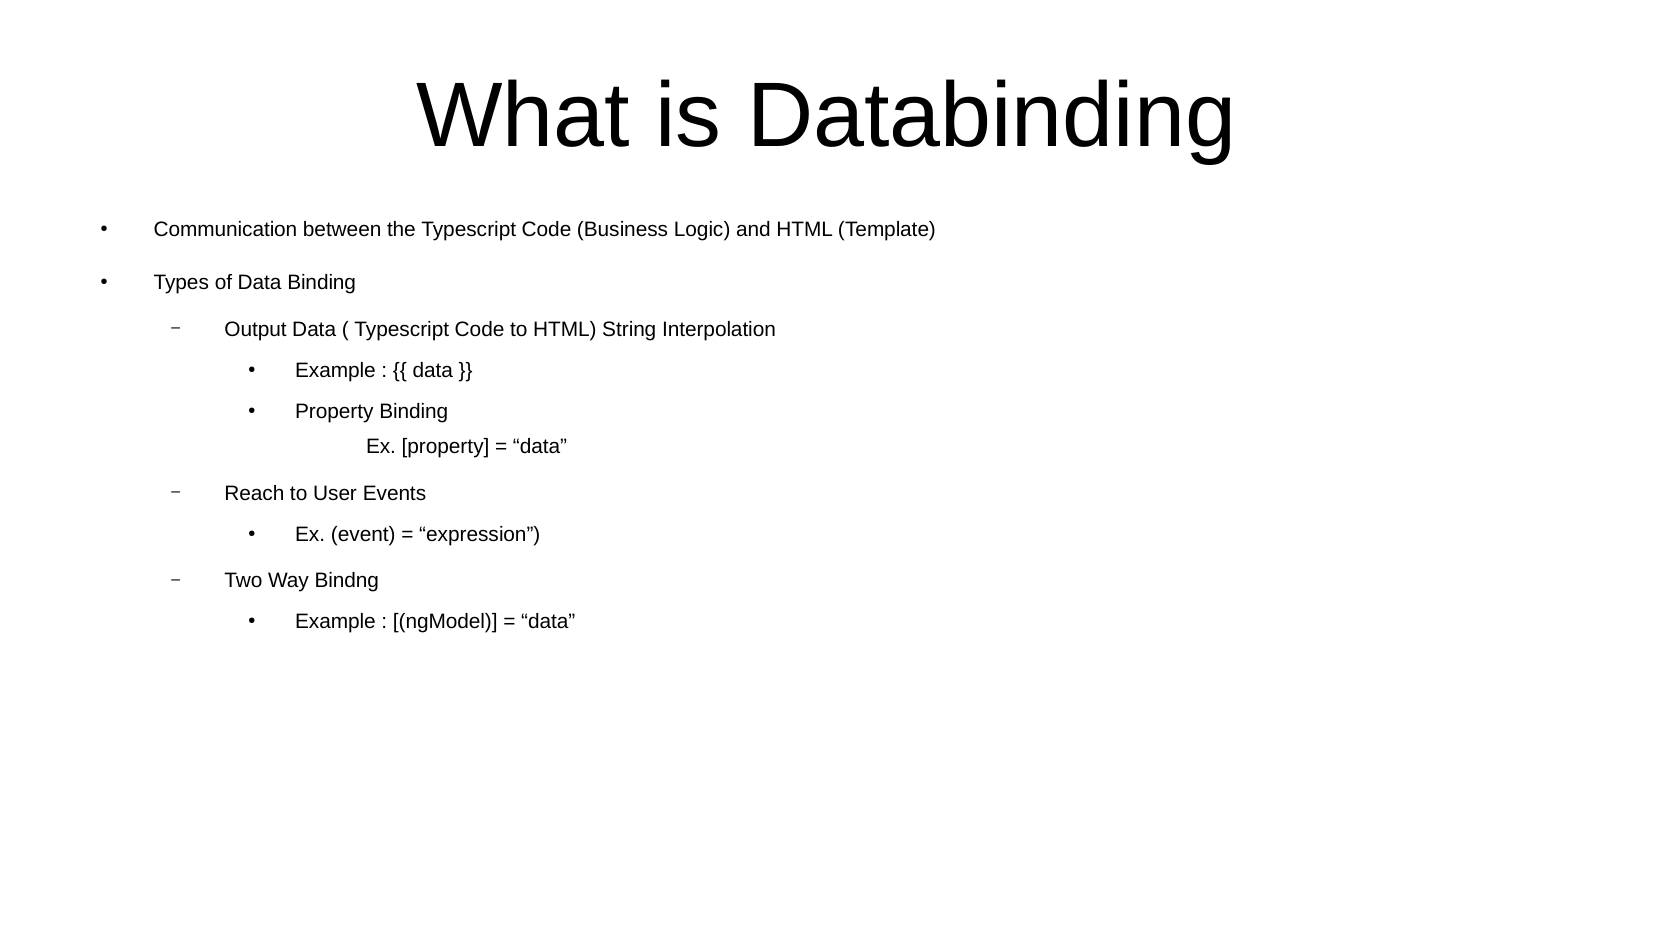

# What is Databinding
Communication between the Typescript Code (Business Logic) and HTML (Template)
Types of Data Binding
Output Data ( Typescript Code to HTML) String Interpolation
Example : {{ data }}
Property Binding
Ex. [property] = “data”
Reach to User Events
Ex. (event) = “expression”)
Two Way Bindng
Example : [(ngModel)] = “data”